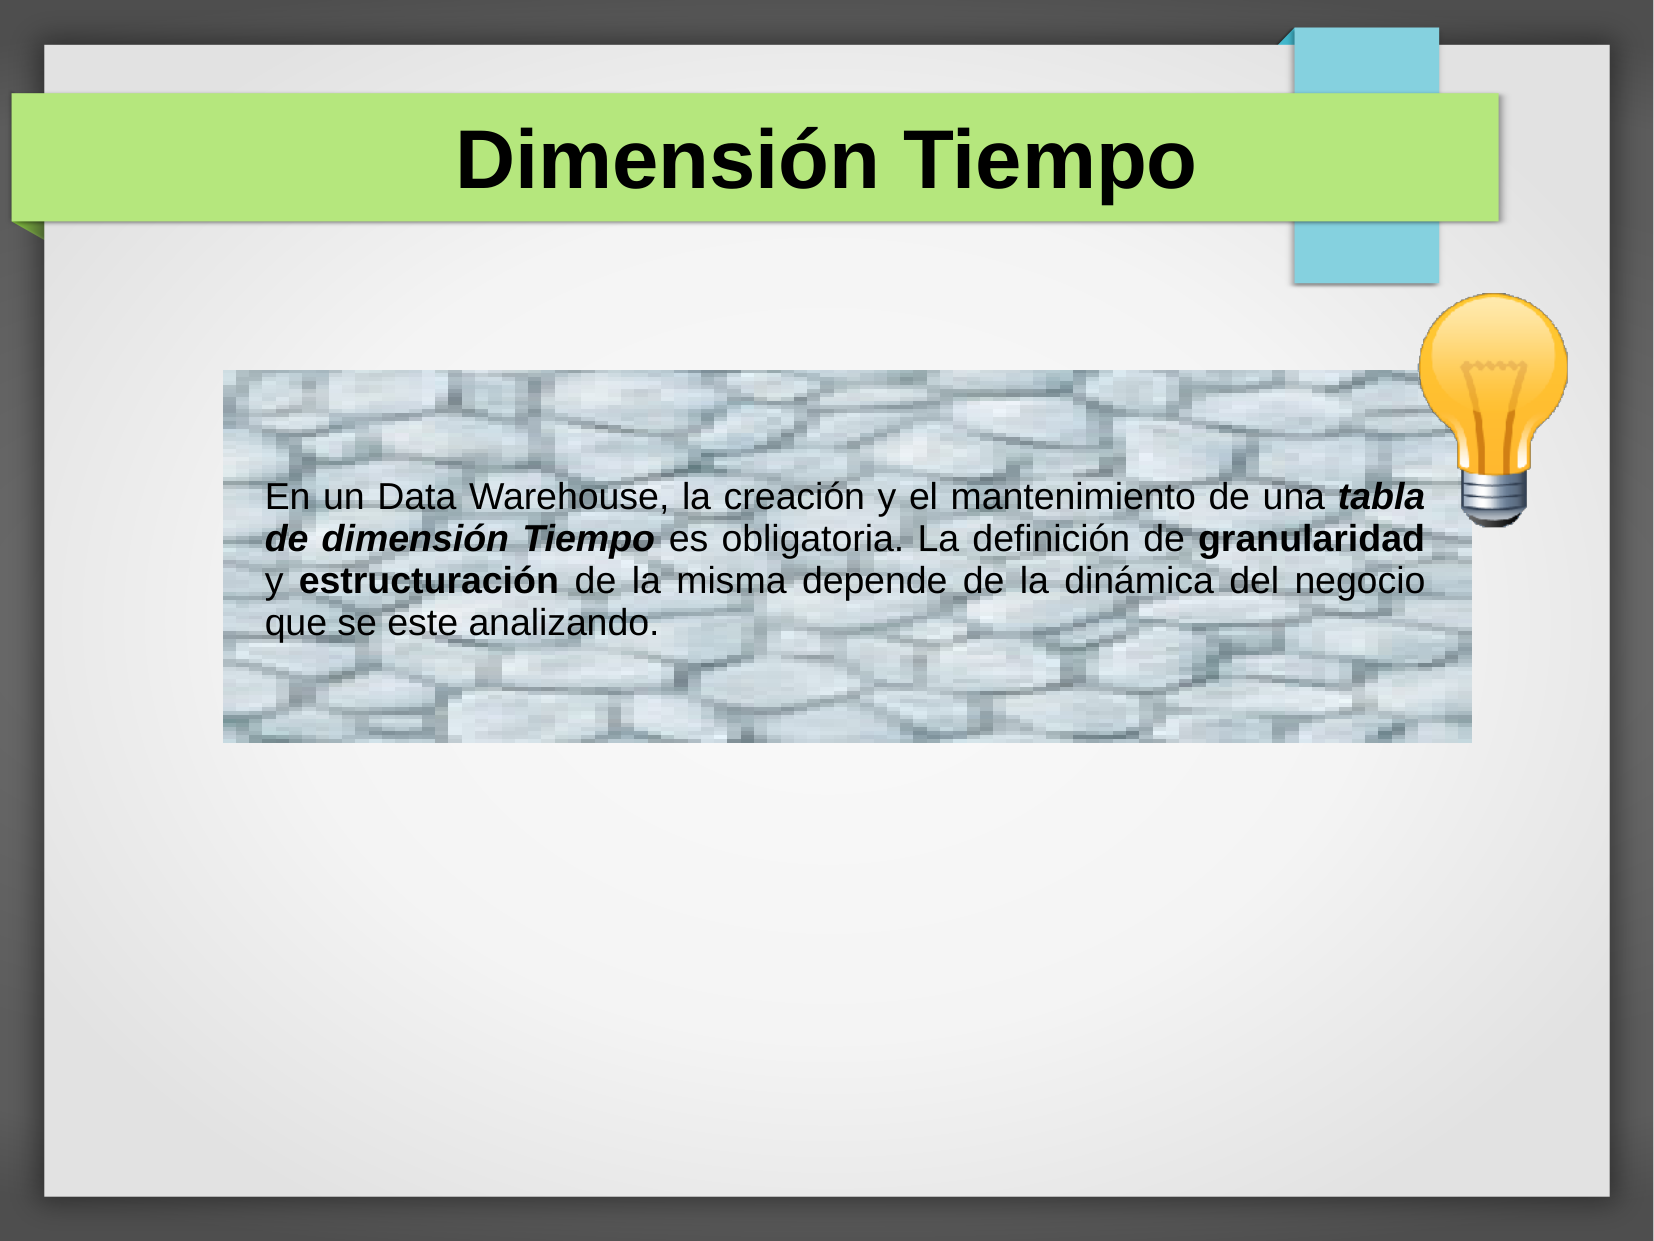

# Dimensión Tiempo
En un Data Warehouse, la creación y el mantenimiento de una tabla de dimensión Tiempo es obligatoria. La definición de granularidad y estructuración de la misma depende de la dinámica del negocio que se este analizando.